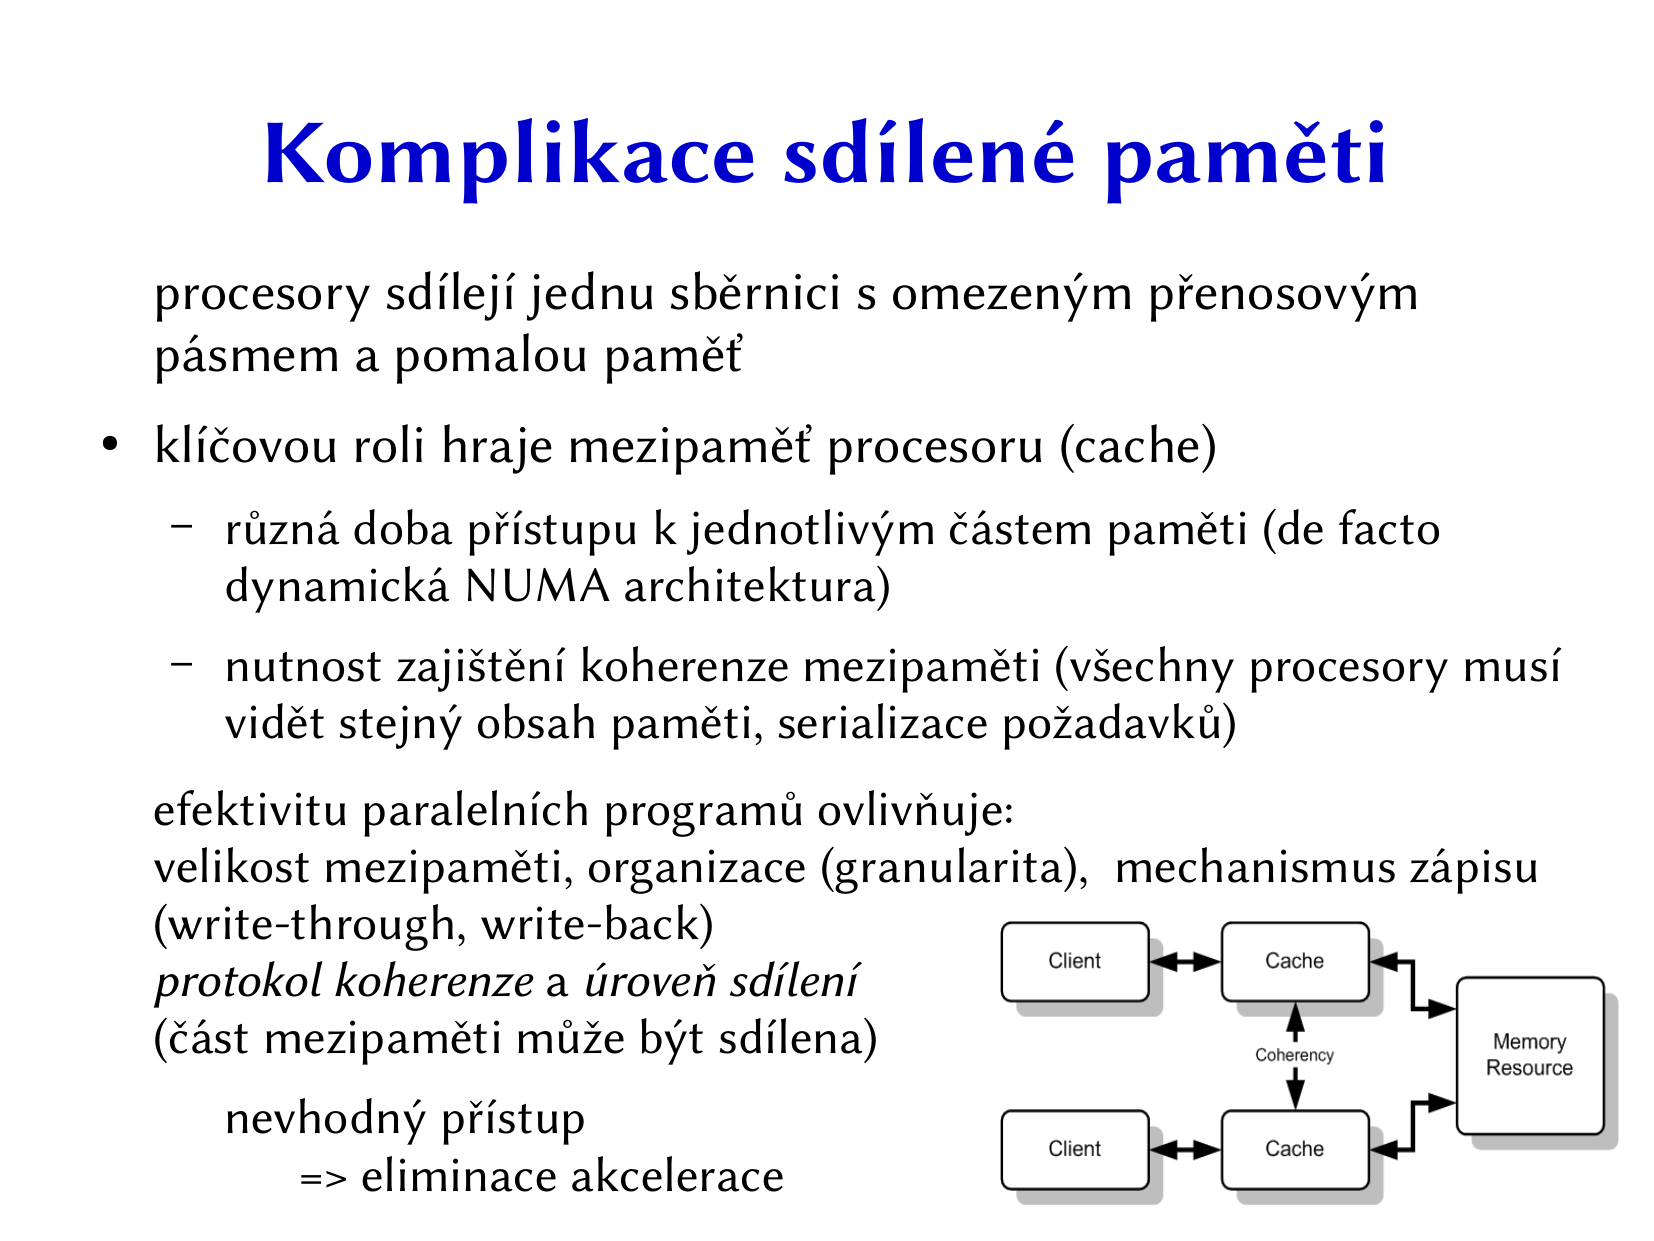

# Komplikace sdílené paměti
procesory sdílejí jednu sběrnici s omezeným přenosovým pásmem a pomalou paměť
klíčovou roli hraje mezipaměť procesoru (cache)
různá doba přístupu k jednotlivým částem paměti (de facto dynamická NUMA architektura)
nutnost zajištění koherenze mezipaměti (všechny procesory musí vidět stejný obsah paměti, serializace požadavků)
efektivitu paralelních programů ovlivňuje:
velikost mezipaměti, organizace (granularita), mechanismus zápisu
(write-through, write-back)
protokol koherenze a úroveň sdílení
(část mezipaměti může být sdílena)
nevhodný přístup
	=> eliminace akcelerace